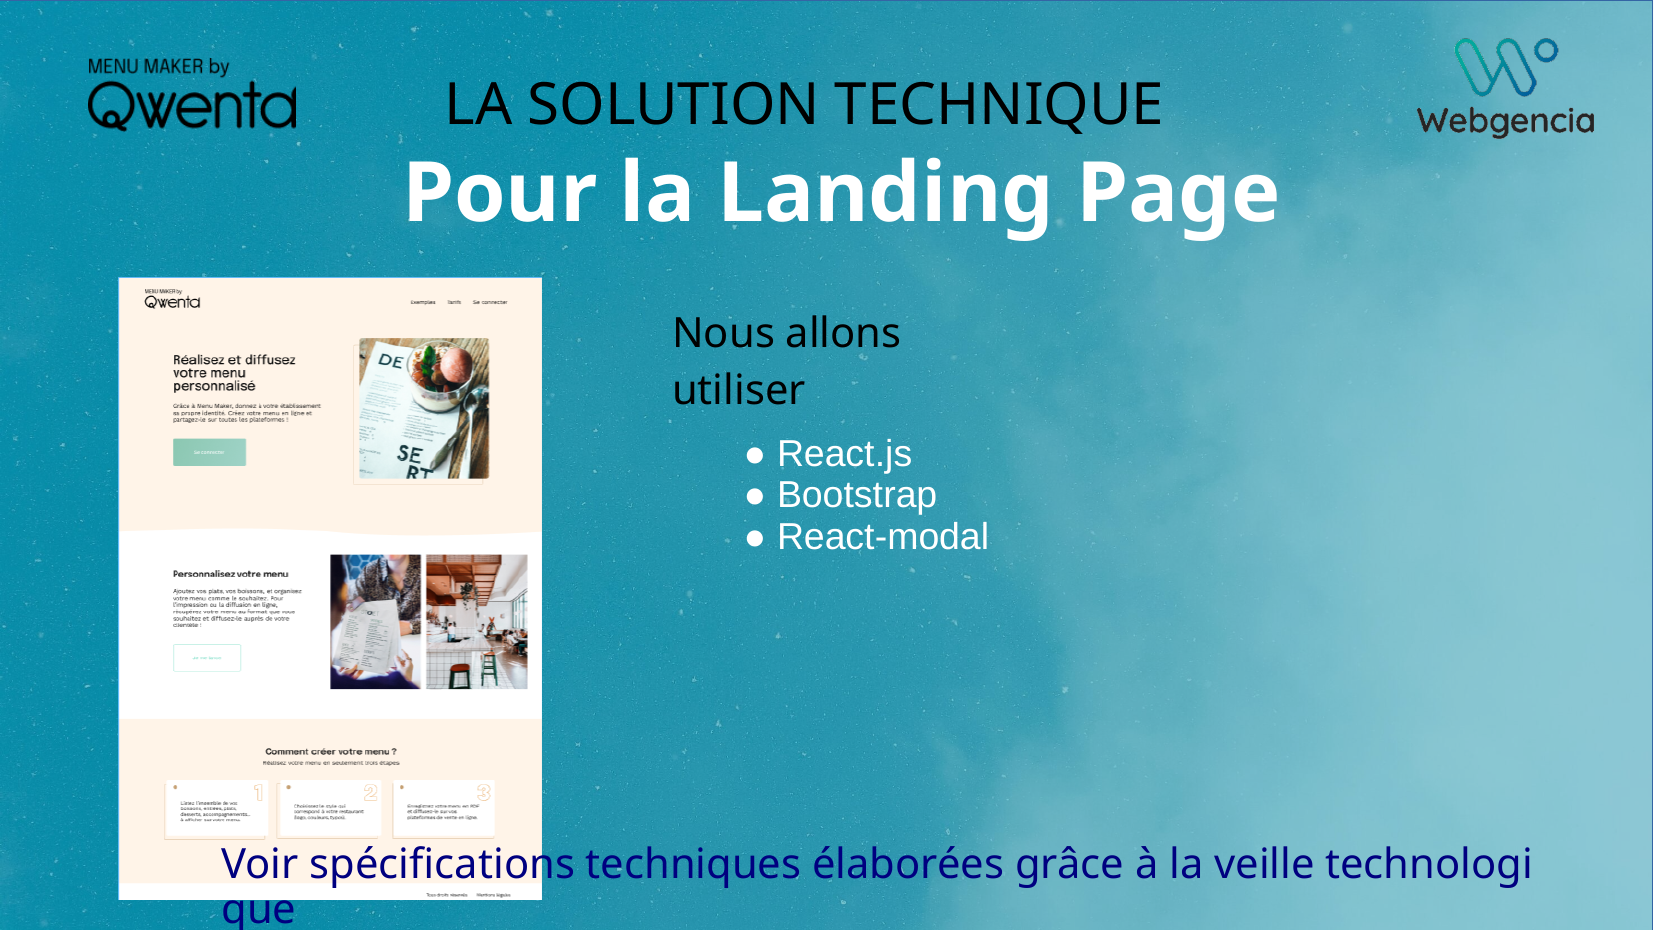

# Pour la Landing Page
LA SOLUTION TECHNIQUE
Nous allons utiliser
● React.js
● Bootstrap
● React-modal
Voir spécifications techniques élaborées grâce à la veille technologique